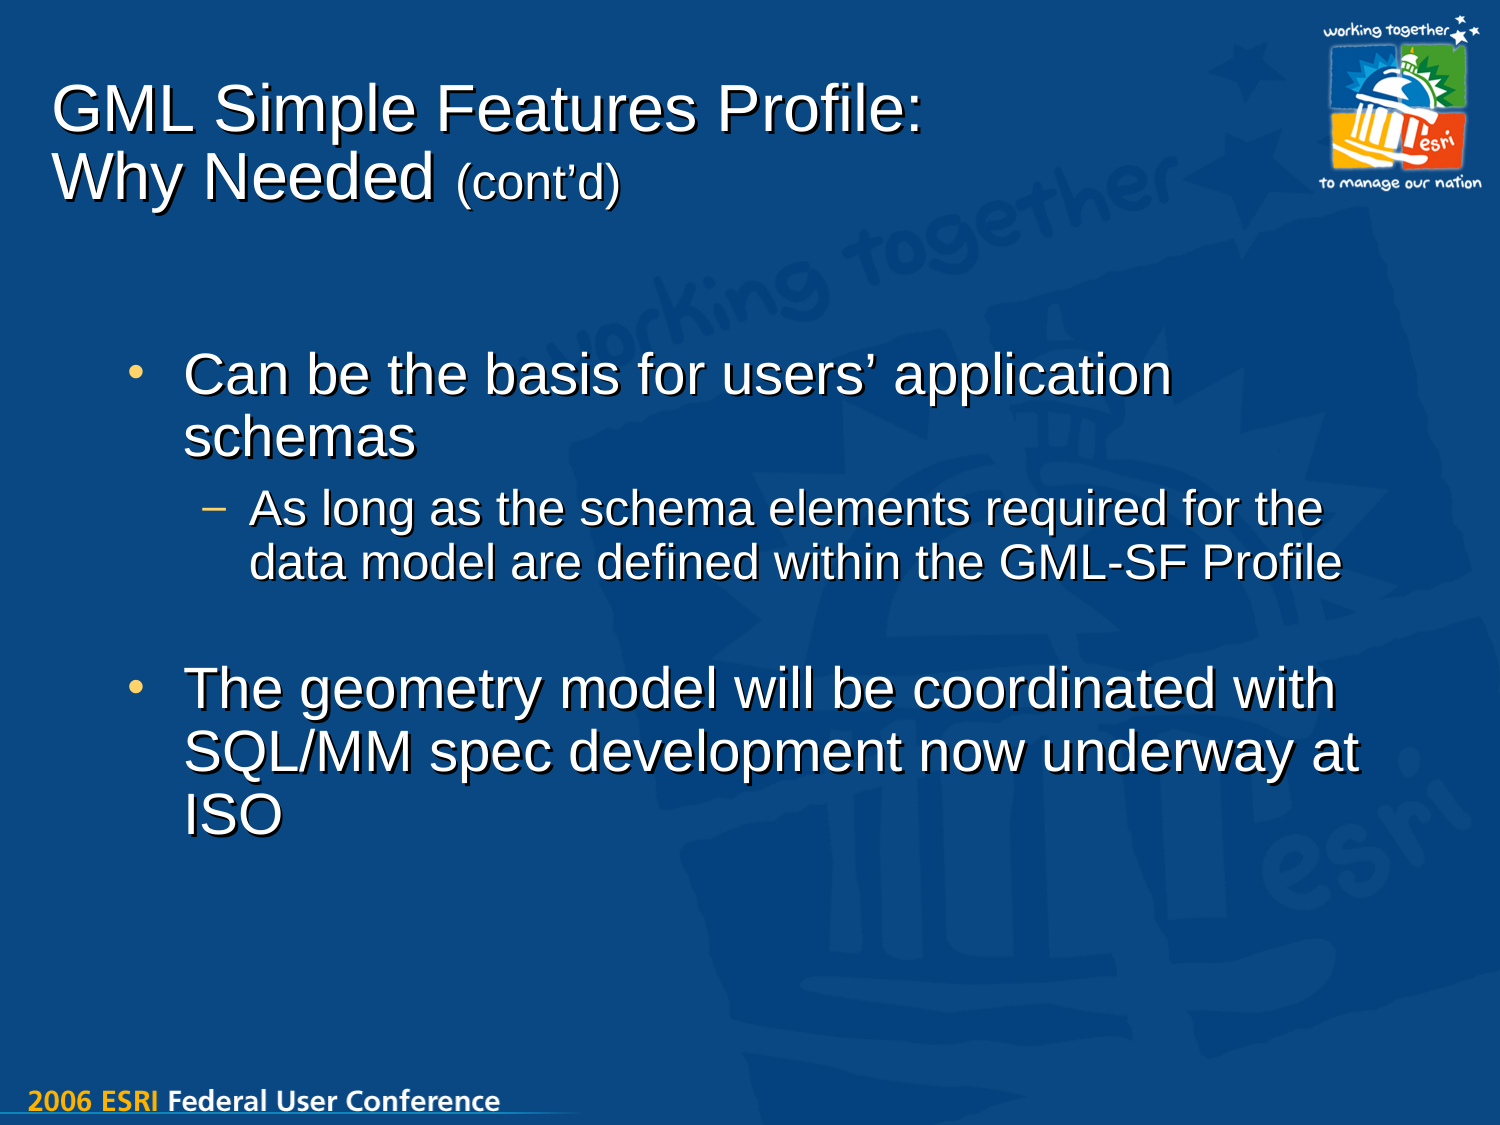

# GML Simple Features Profile: Why Needed (cont’d)
Can be the basis for users’ application schemas
As long as the schema elements required for the data model are defined within the GML-SF Profile
The geometry model will be coordinated with SQL/MM spec development now underway at ISO